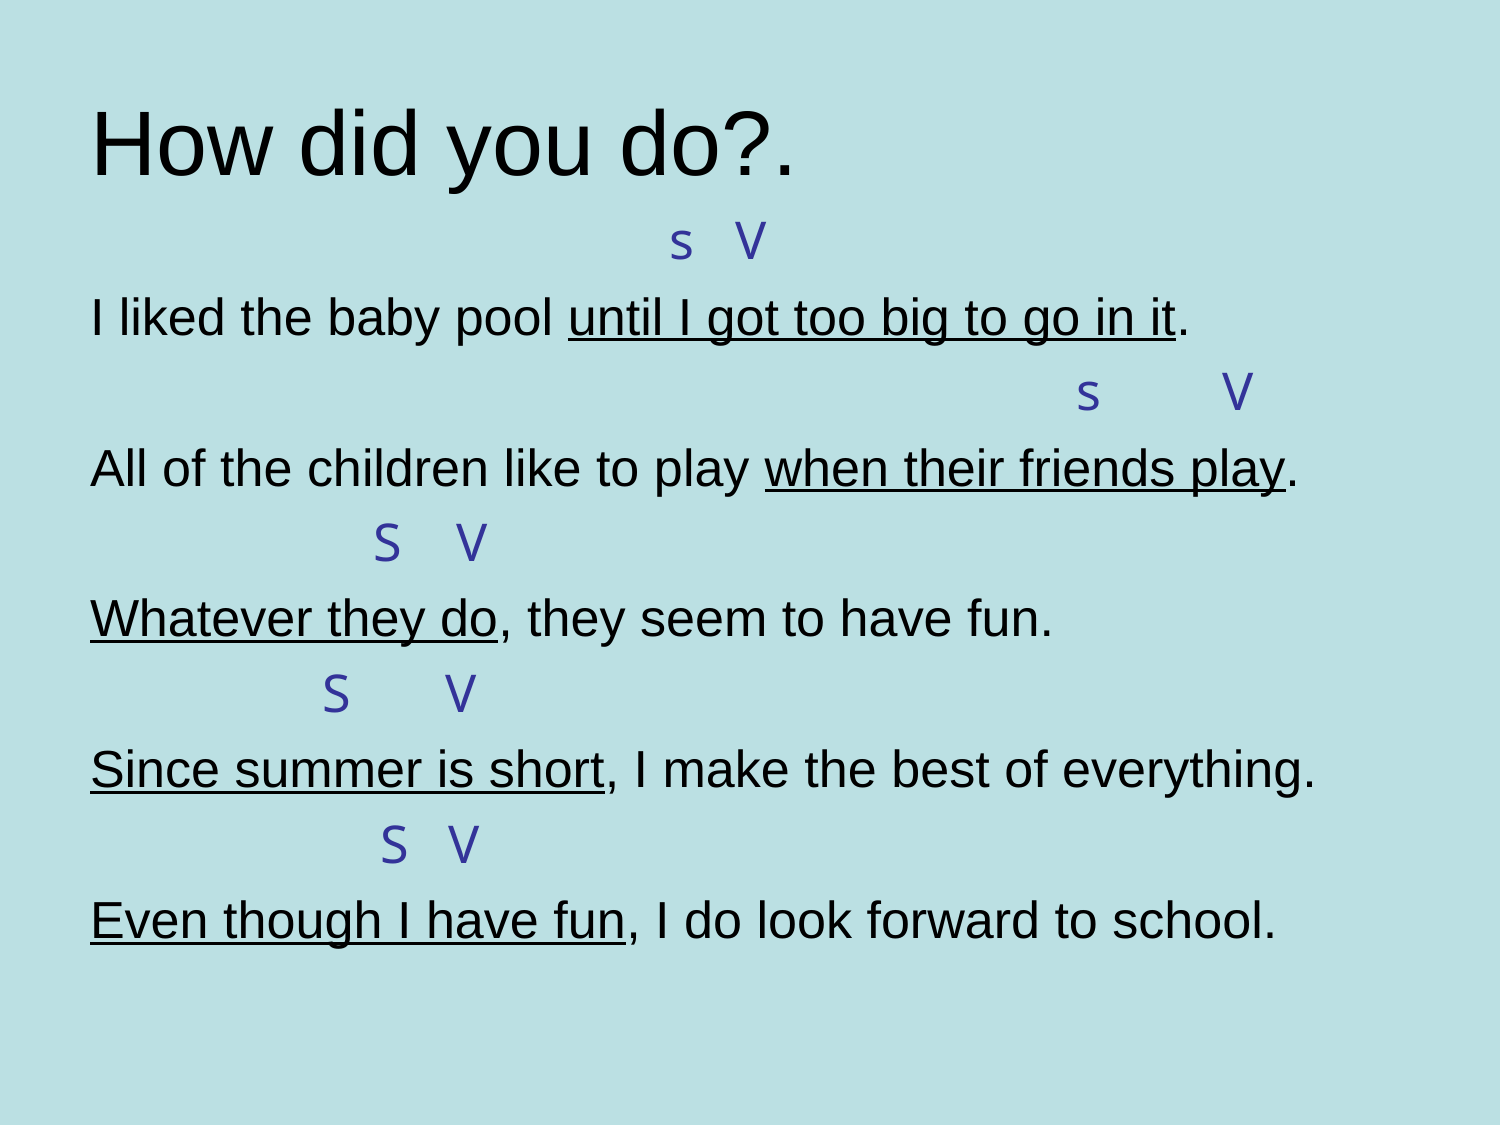

How did you do?.
 s V
I liked the baby pool until I got too big to go in it.
 s V
All of the children like to play when their friends play.
 S V
Whatever they do, they seem to have fun.
 S V
Since summer is short, I make the best of everything.
 S V
Even though I have fun, I do look forward to school.